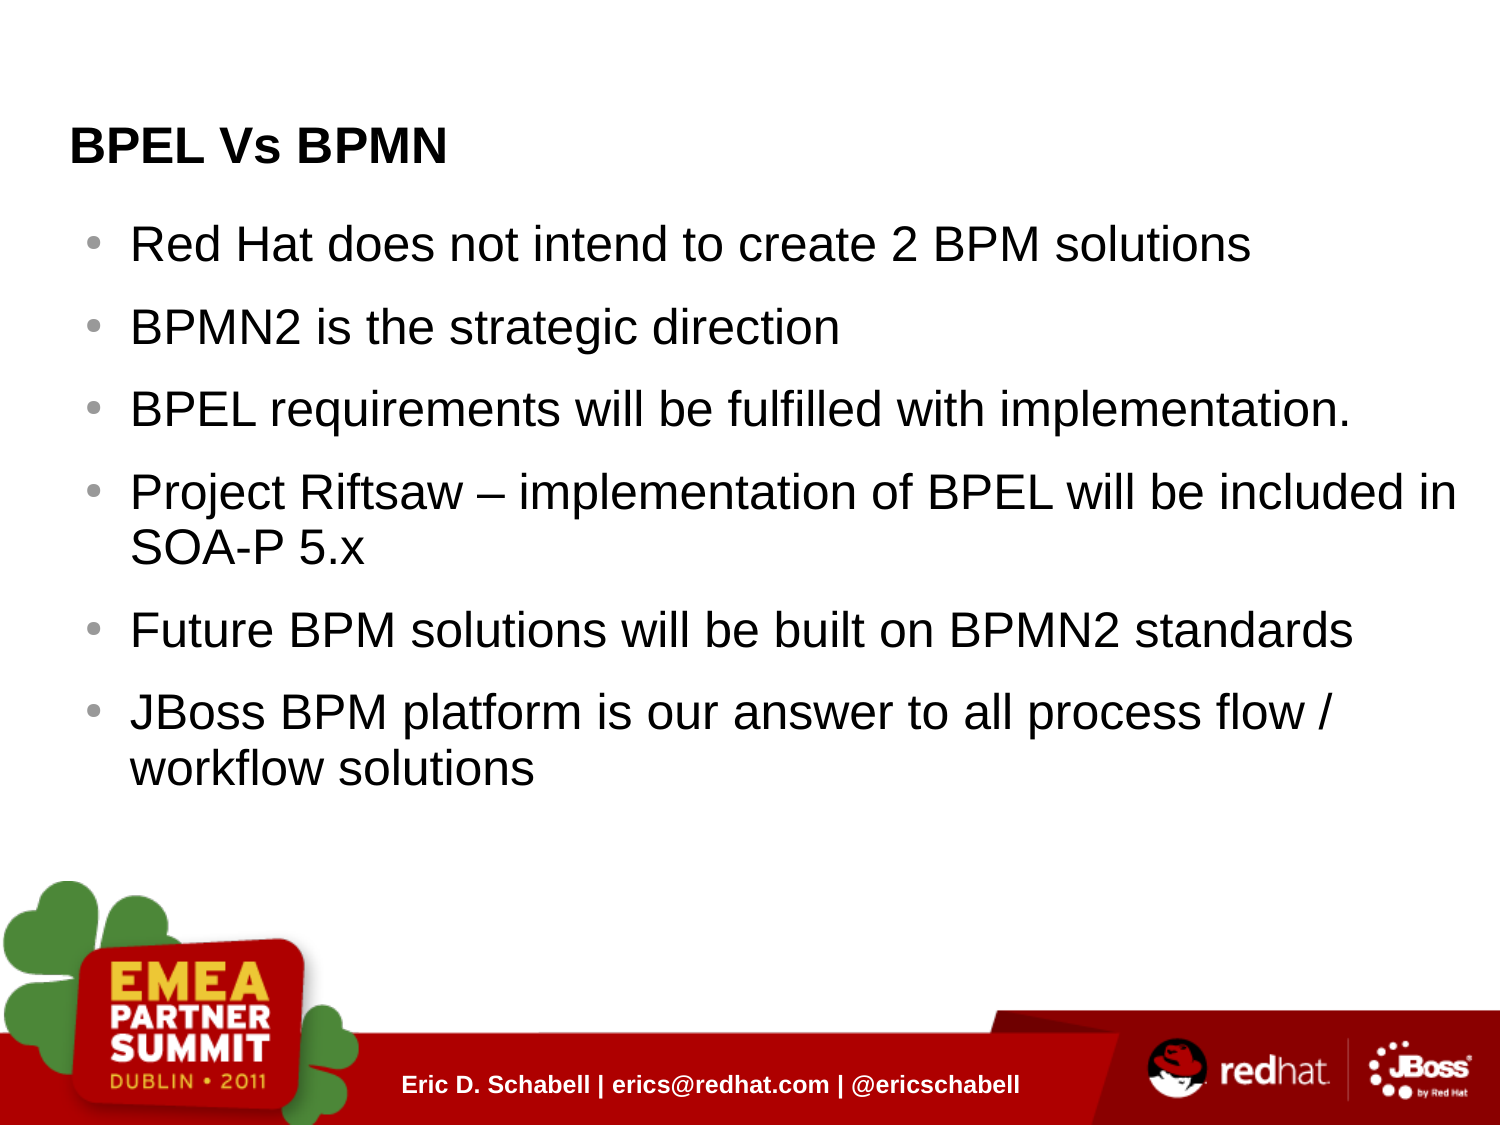

# BPEL Vs BPMN
Red Hat does not intend to create 2 BPM solutions
BPMN2 is the strategic direction
BPEL requirements will be fulfilled with implementation.
Project Riftsaw – implementation of BPEL will be included in SOA-P 5.x
Future BPM solutions will be built on BPMN2 standards
JBoss BPM platform is our answer to all process flow / workflow solutions